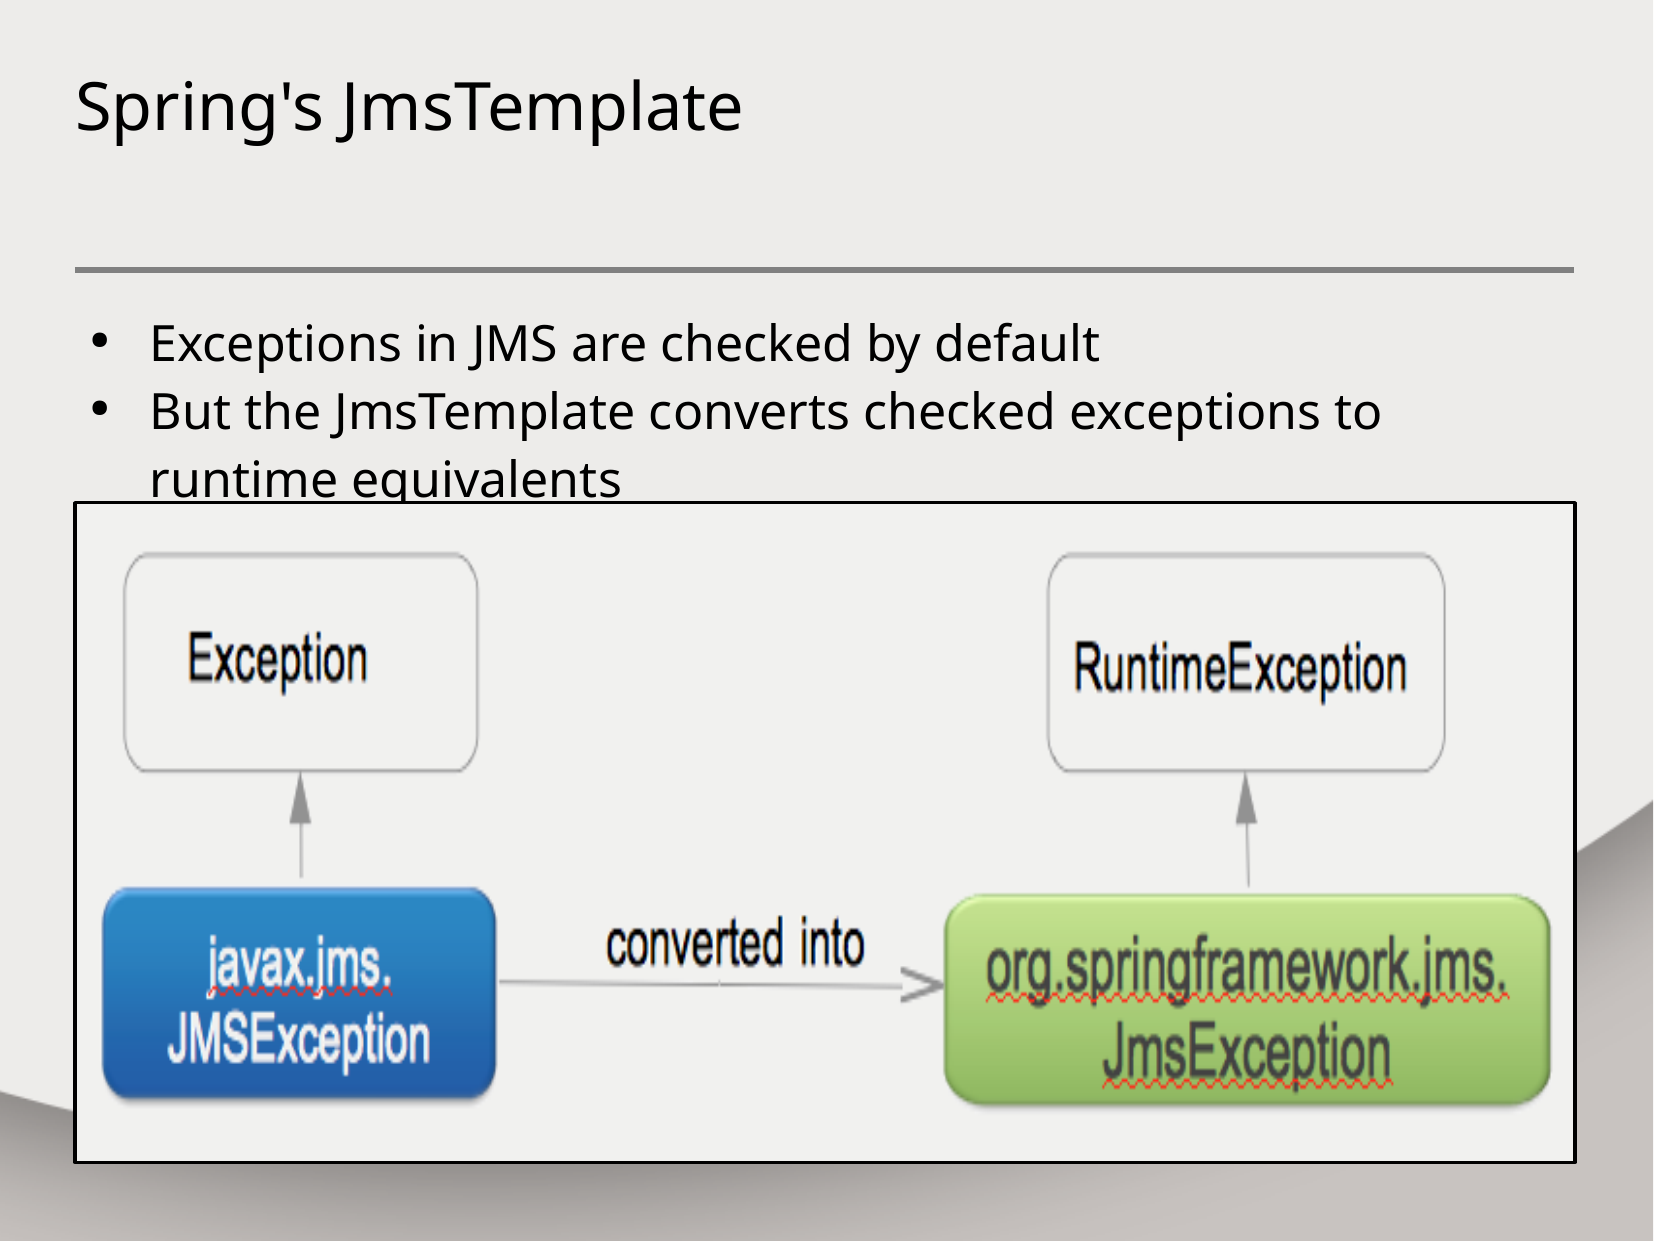

# Spring's JmsTemplate
Exceptions in JMS are checked by default
But the JmsTemplate converts checked exceptions to runtime equivalents